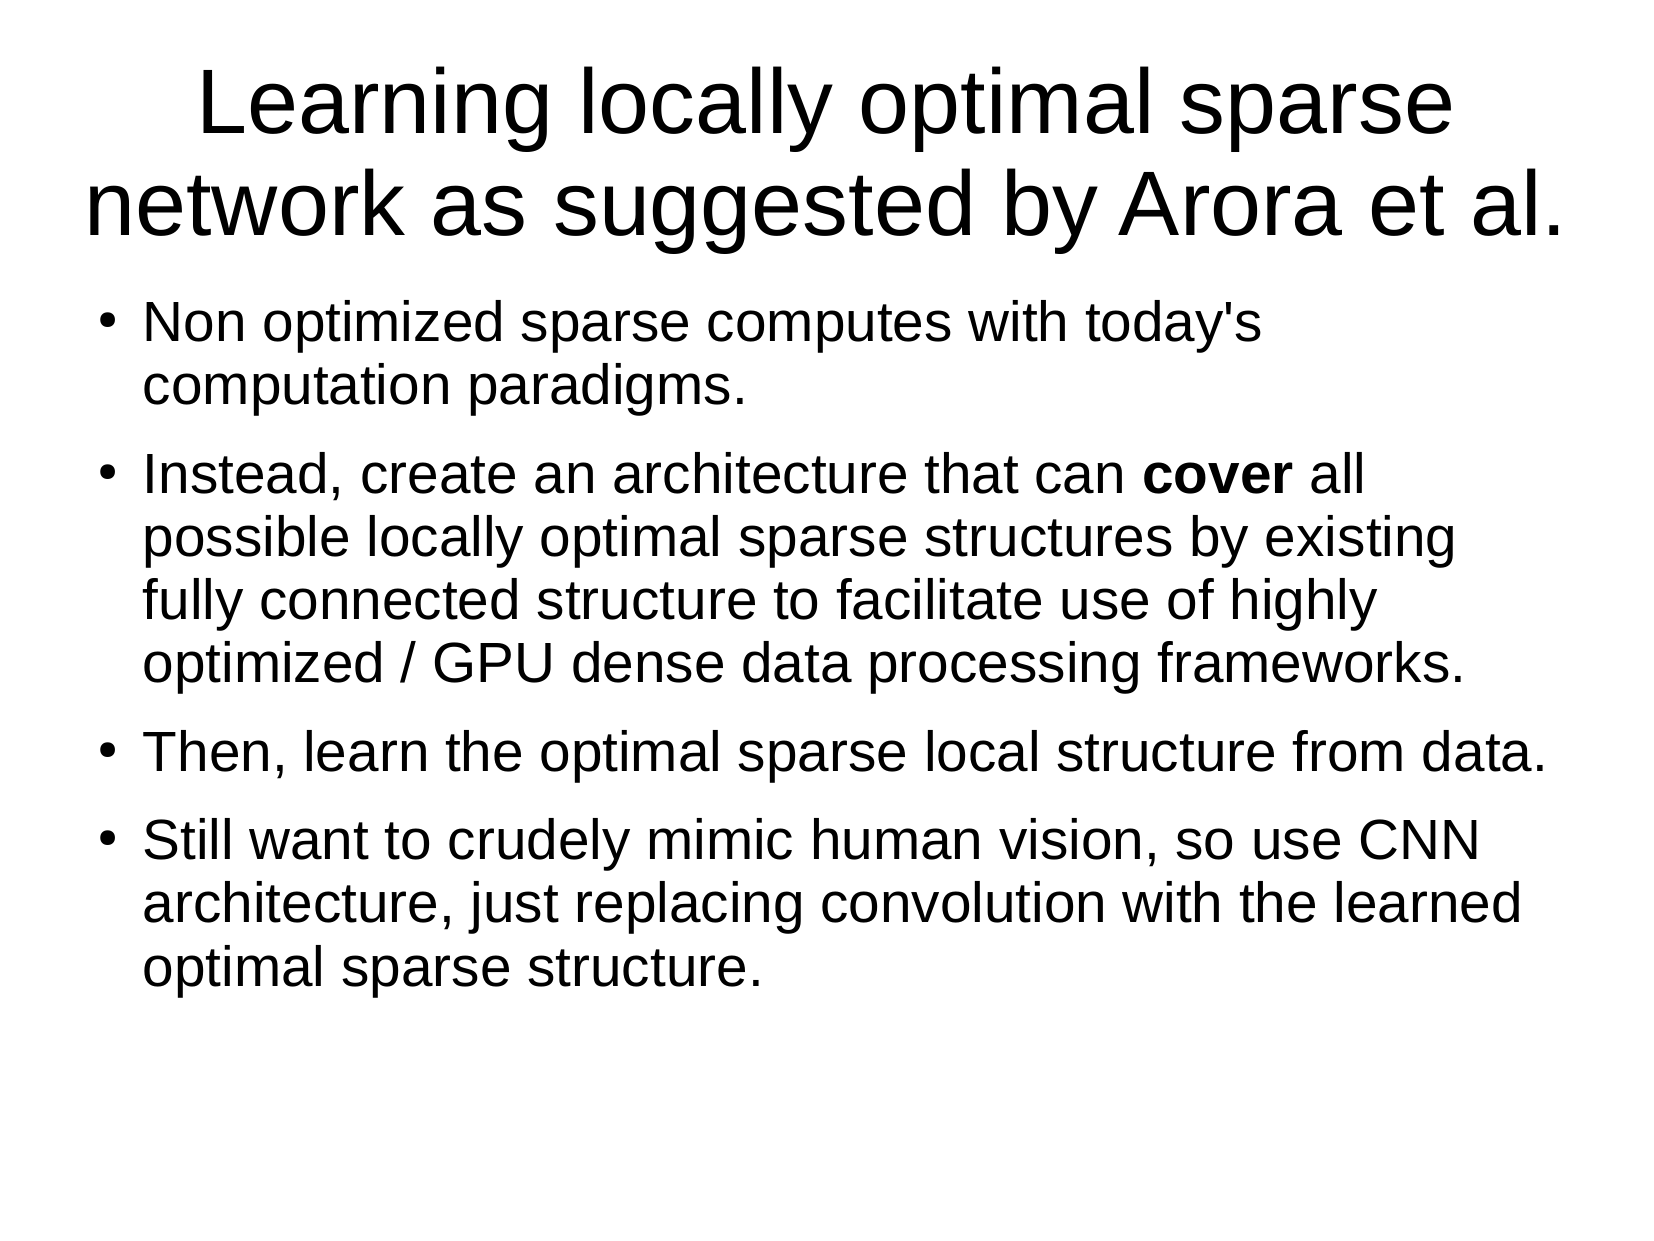

# Learning locally optimal sparse network as suggested by Arora et al.
Non optimized sparse computes with today's computation paradigms.
Instead, create an architecture that can cover all possible locally optimal sparse structures by existing fully connected structure to facilitate use of highly optimized / GPU dense data processing frameworks.
Then, learn the optimal sparse local structure from data.
Still want to crudely mimic human vision, so use CNN architecture, just replacing convolution with the learned optimal sparse structure.